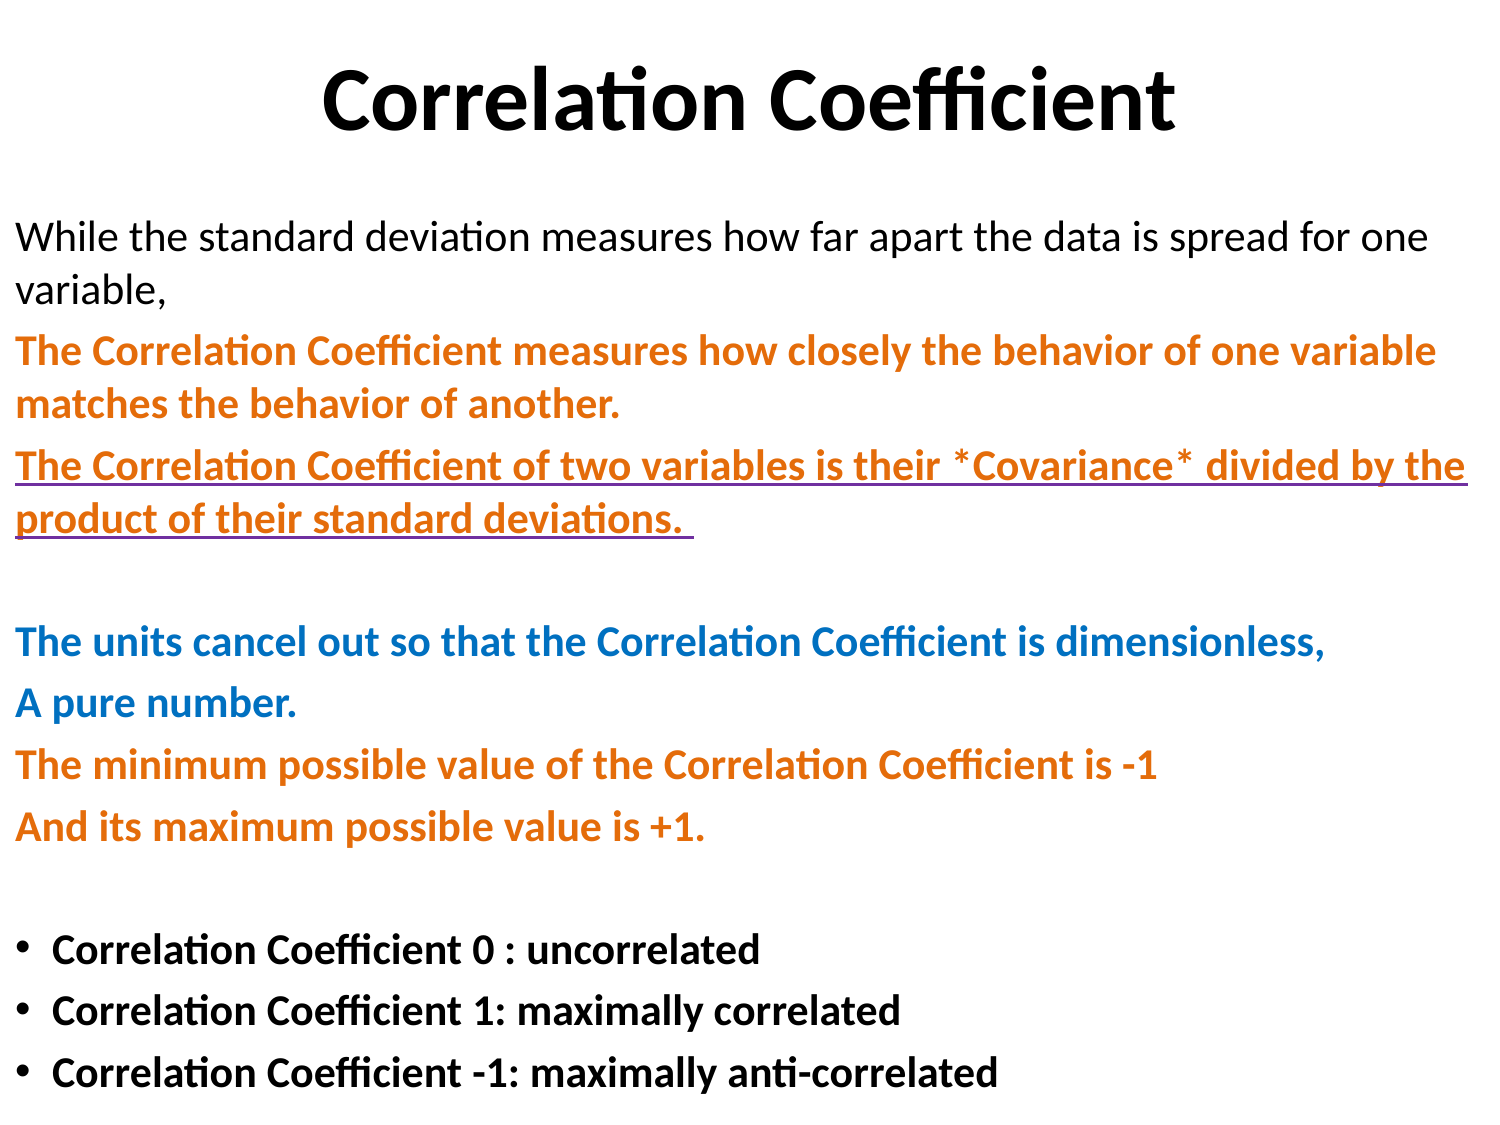

# Correlation Coefficient
While the standard deviation measures how far apart the data is spread for one variable,
The Correlation Coefficient measures how closely the behavior of one variable matches the behavior of another.
The Correlation Coefficient of two variables is their *Covariance* divided by the product of their standard deviations.
The units cancel out so that the Correlation Coefficient is dimensionless,
A pure number.
The minimum possible value of the Correlation Coefficient is -1
And its maximum possible value is +1.
Correlation Coefficient 0 : uncorrelated
Correlation Coefficient 1: maximally correlated
Correlation Coefficient -1: maximally anti-correlated